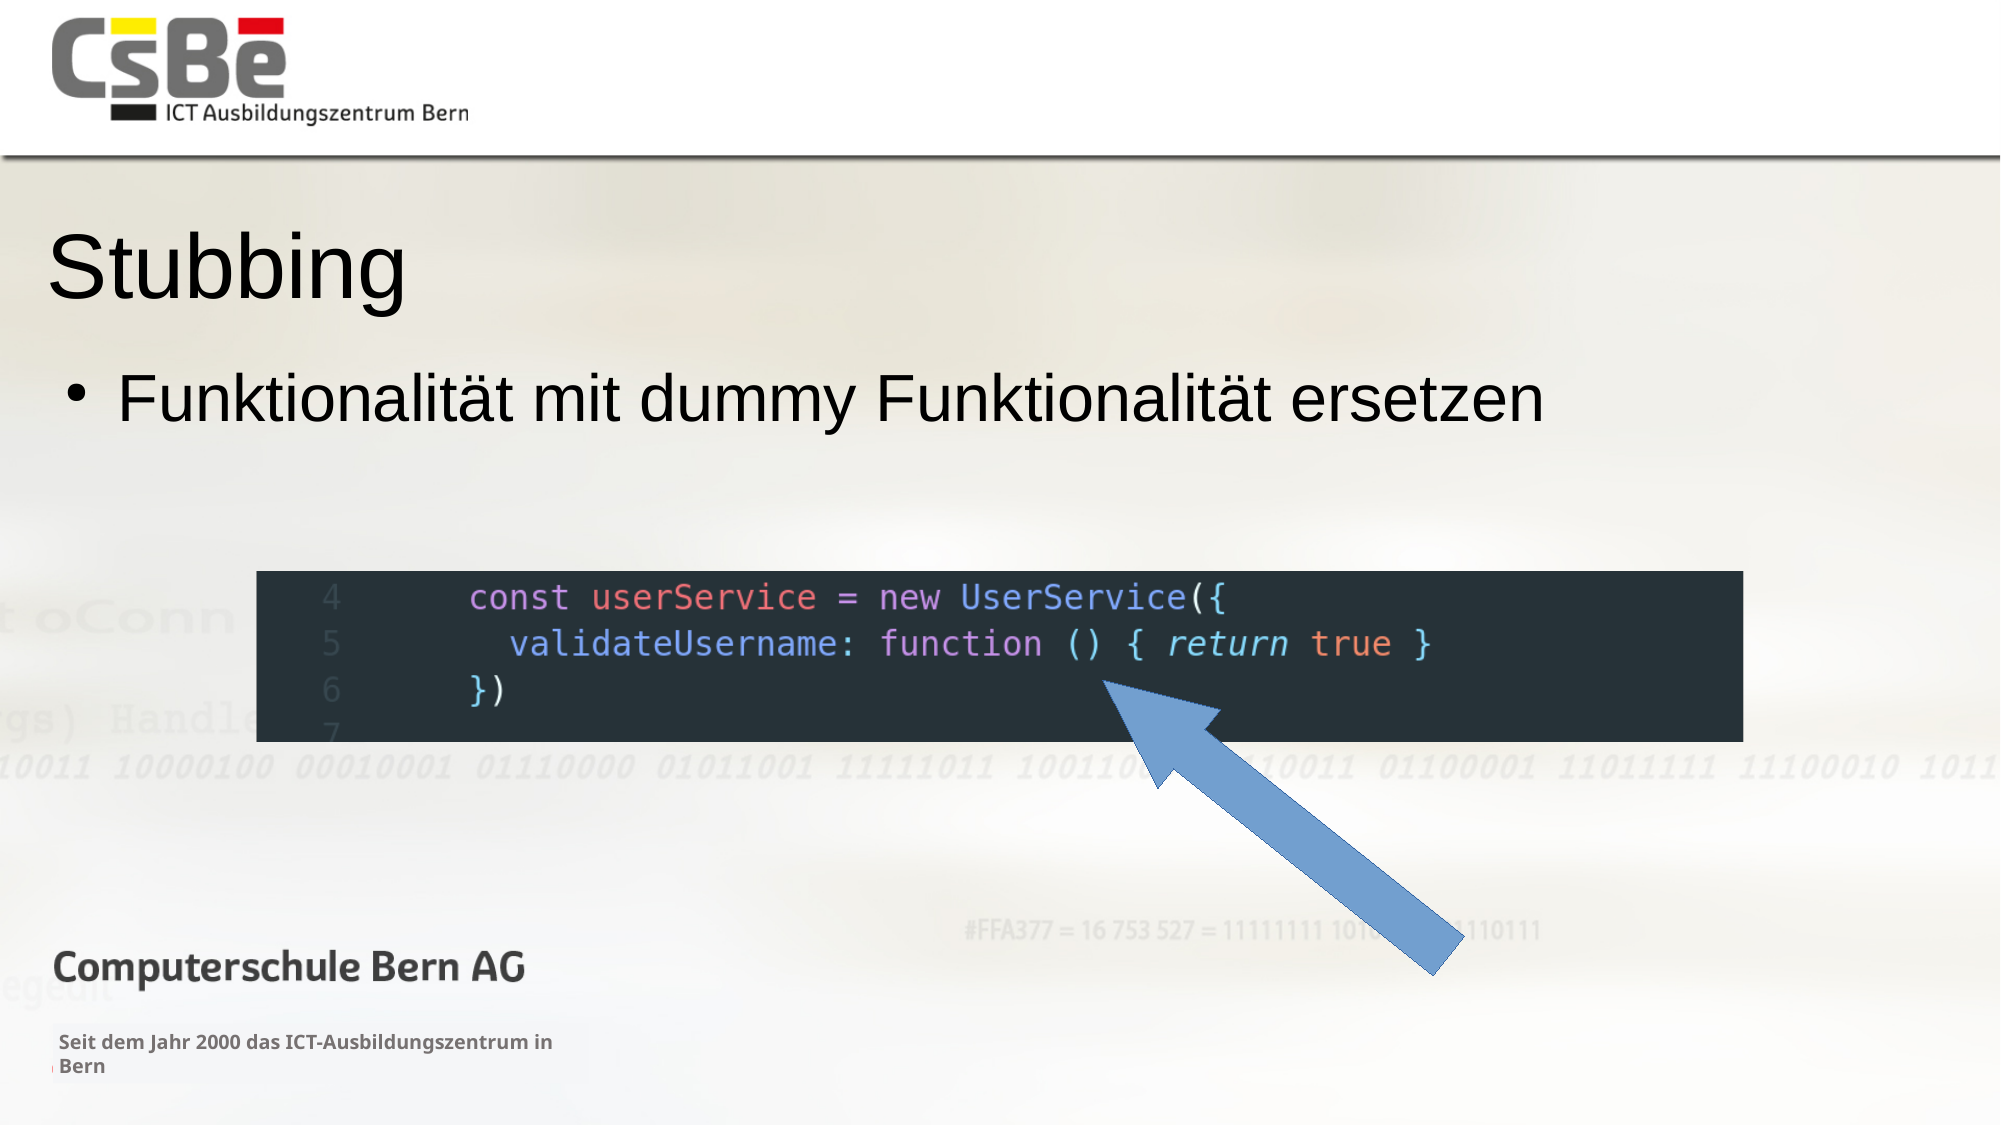

Stubbing
# Funktionalität mit dummy Funktionalität ersetzen